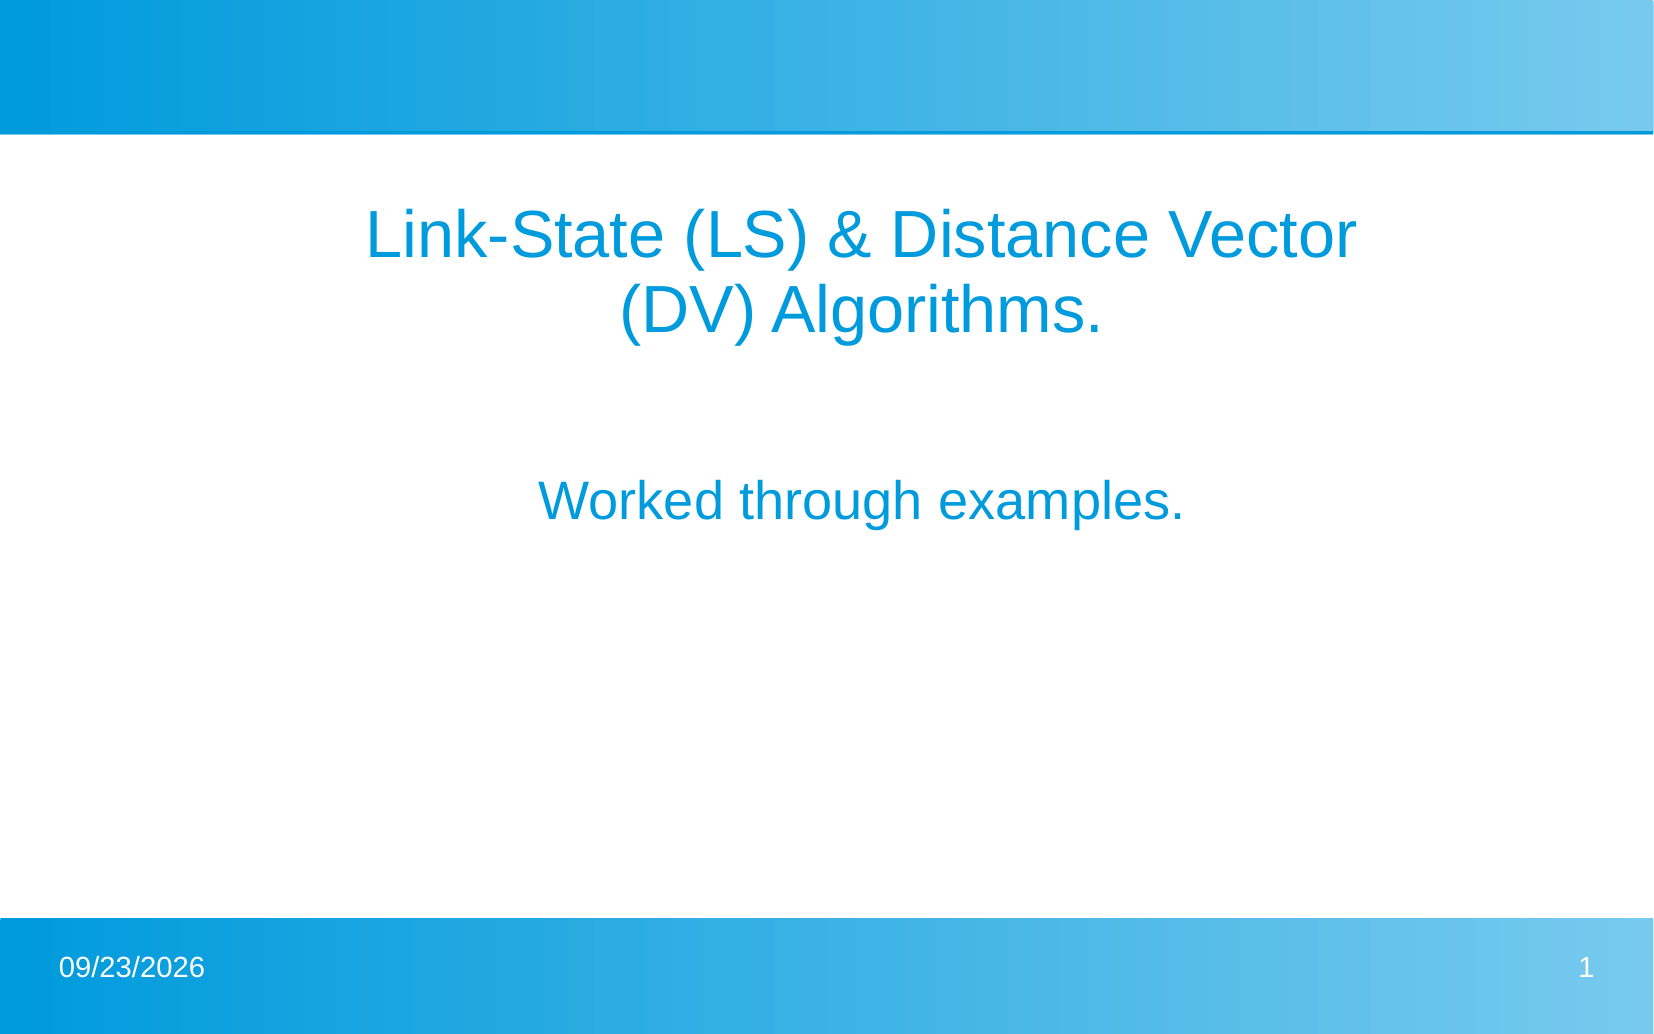

# Link-State (LS) & Distance Vector (DV) Algorithms.
Worked through examples.
1